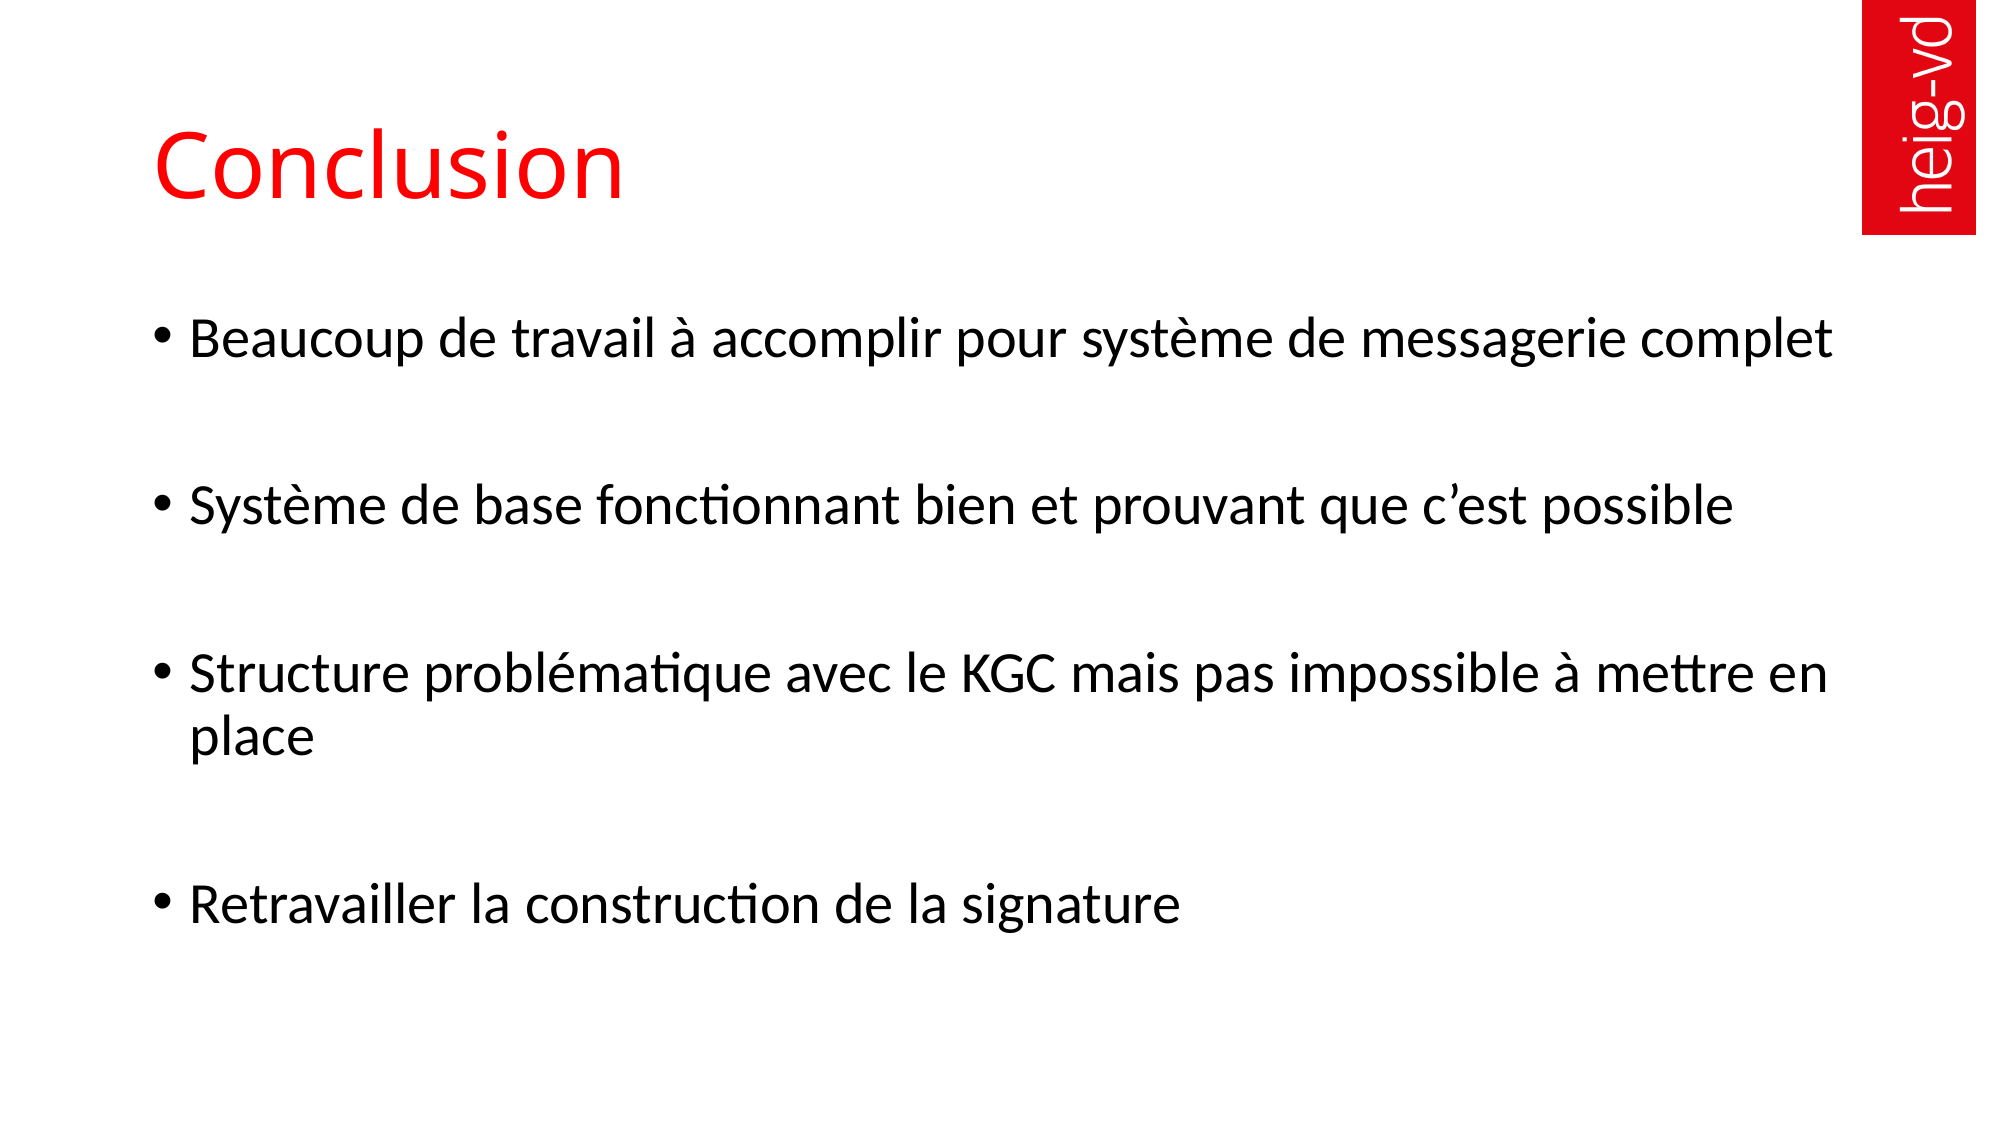

# Conclusion
Beaucoup de travail à accomplir pour système de messagerie complet
Système de base fonctionnant bien et prouvant que c’est possible
Structure problématique avec le KGC mais pas impossible à mettre en place
Retravailler la construction de la signature